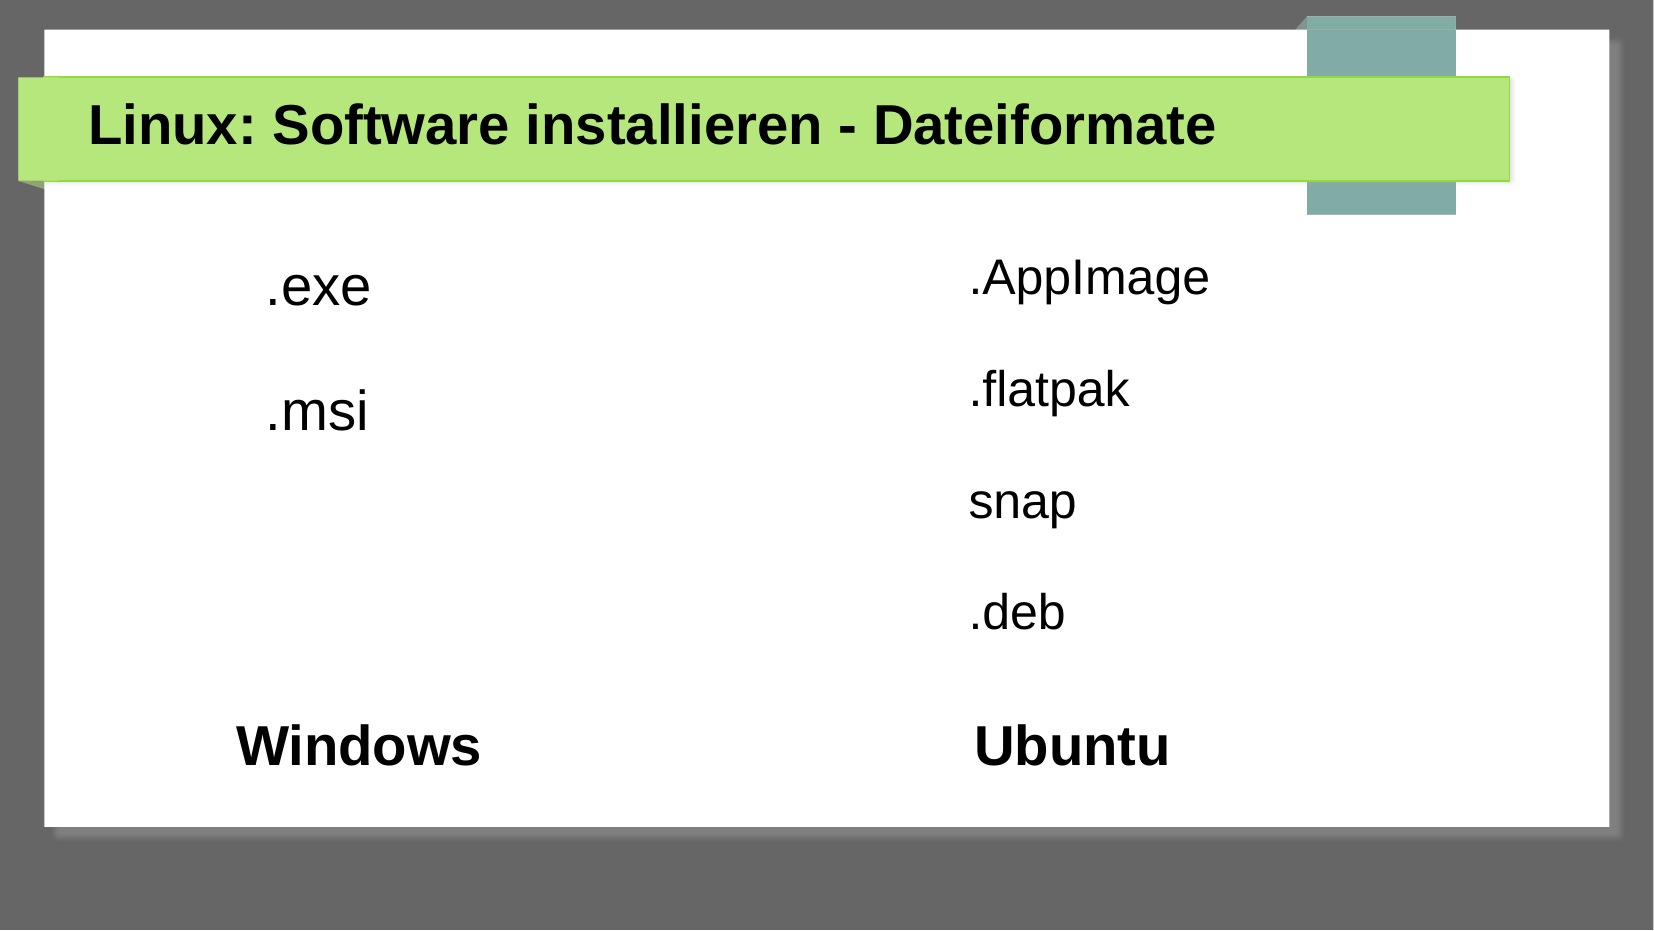

# Linux: Software installieren - Dateiformate
.AppImage
.flatpak
snap
.deb
.exe
.msi
Ubuntu
Windows